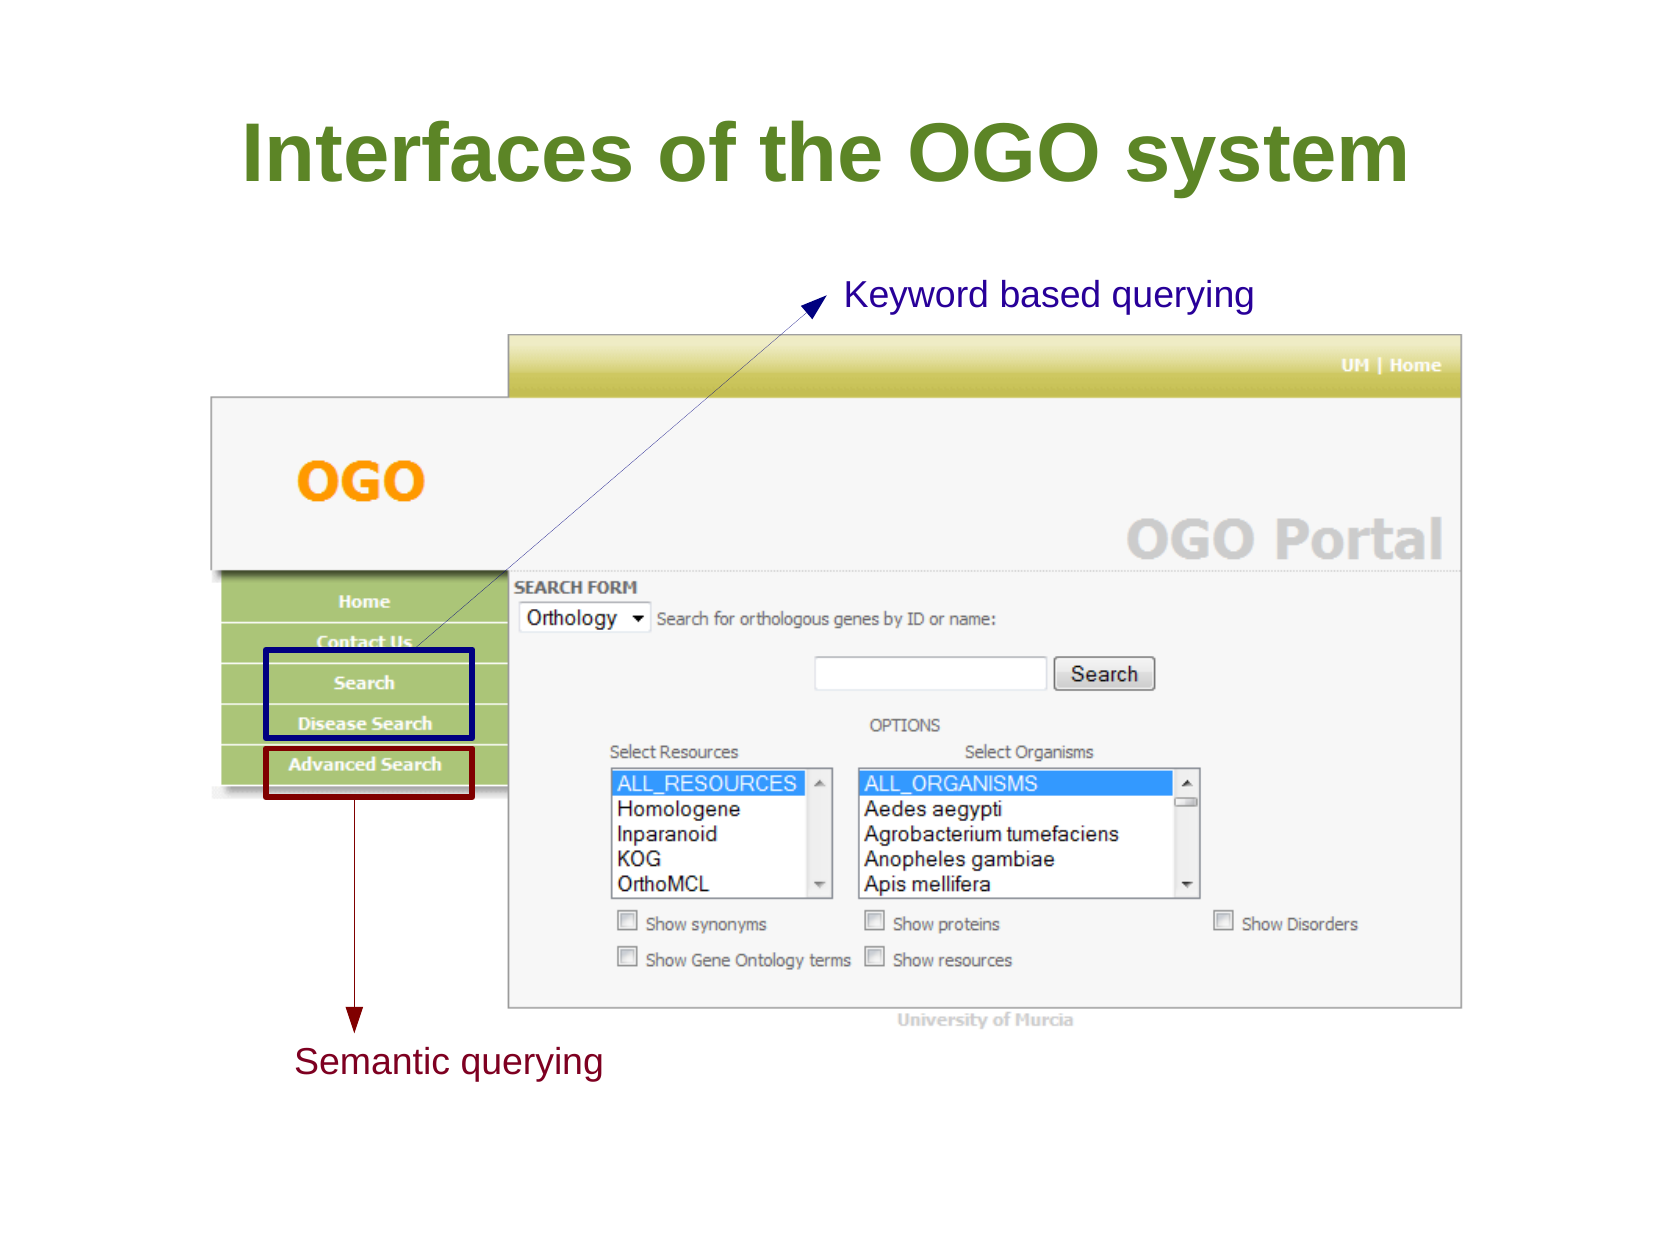

# Interfaces of the OGO system
Keyword based querying
Semantic querying